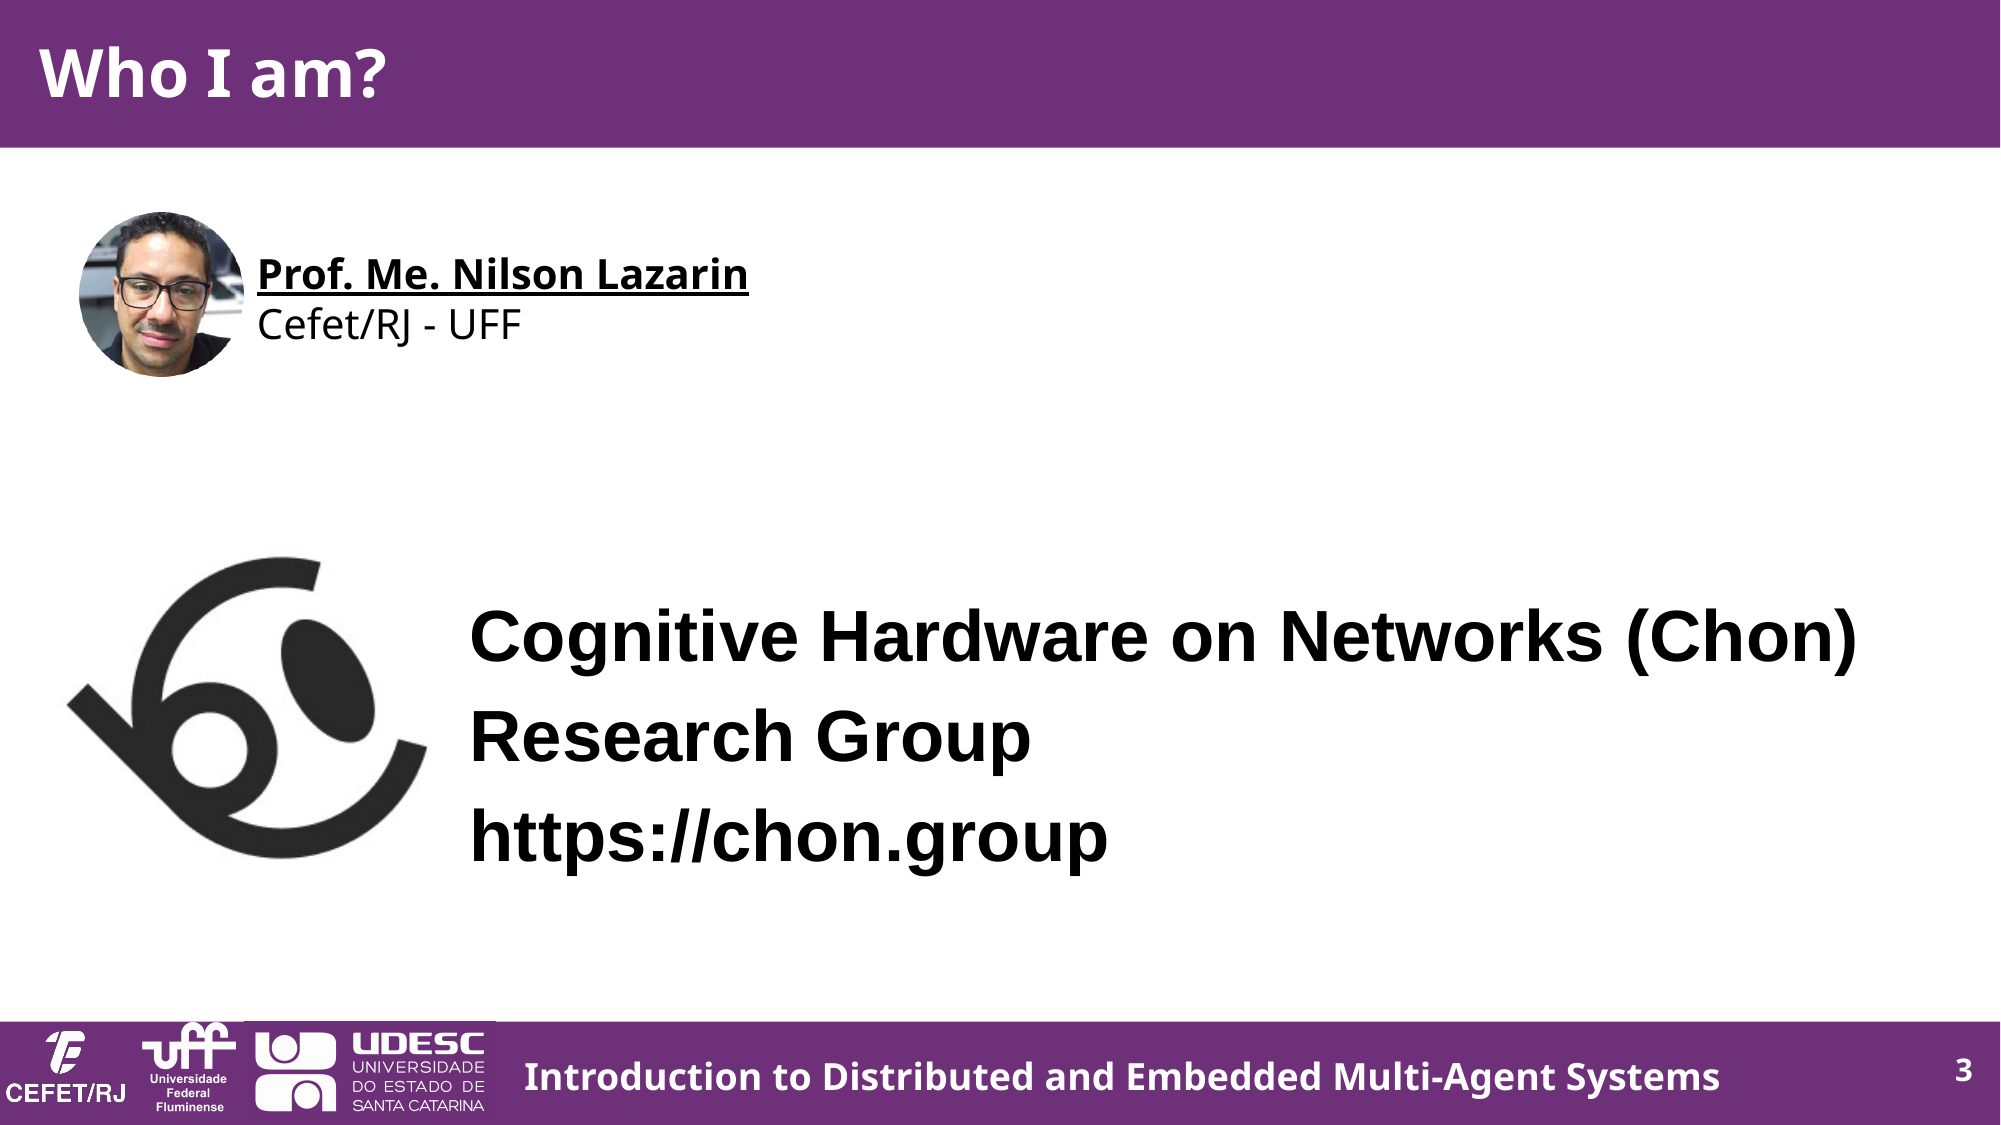

Who I am?
Prof. Me. Nilson Lazarin
Cefet/RJ - UFF
Cognitive Hardware on Networks (Chon)
Research Group
https://chon.group